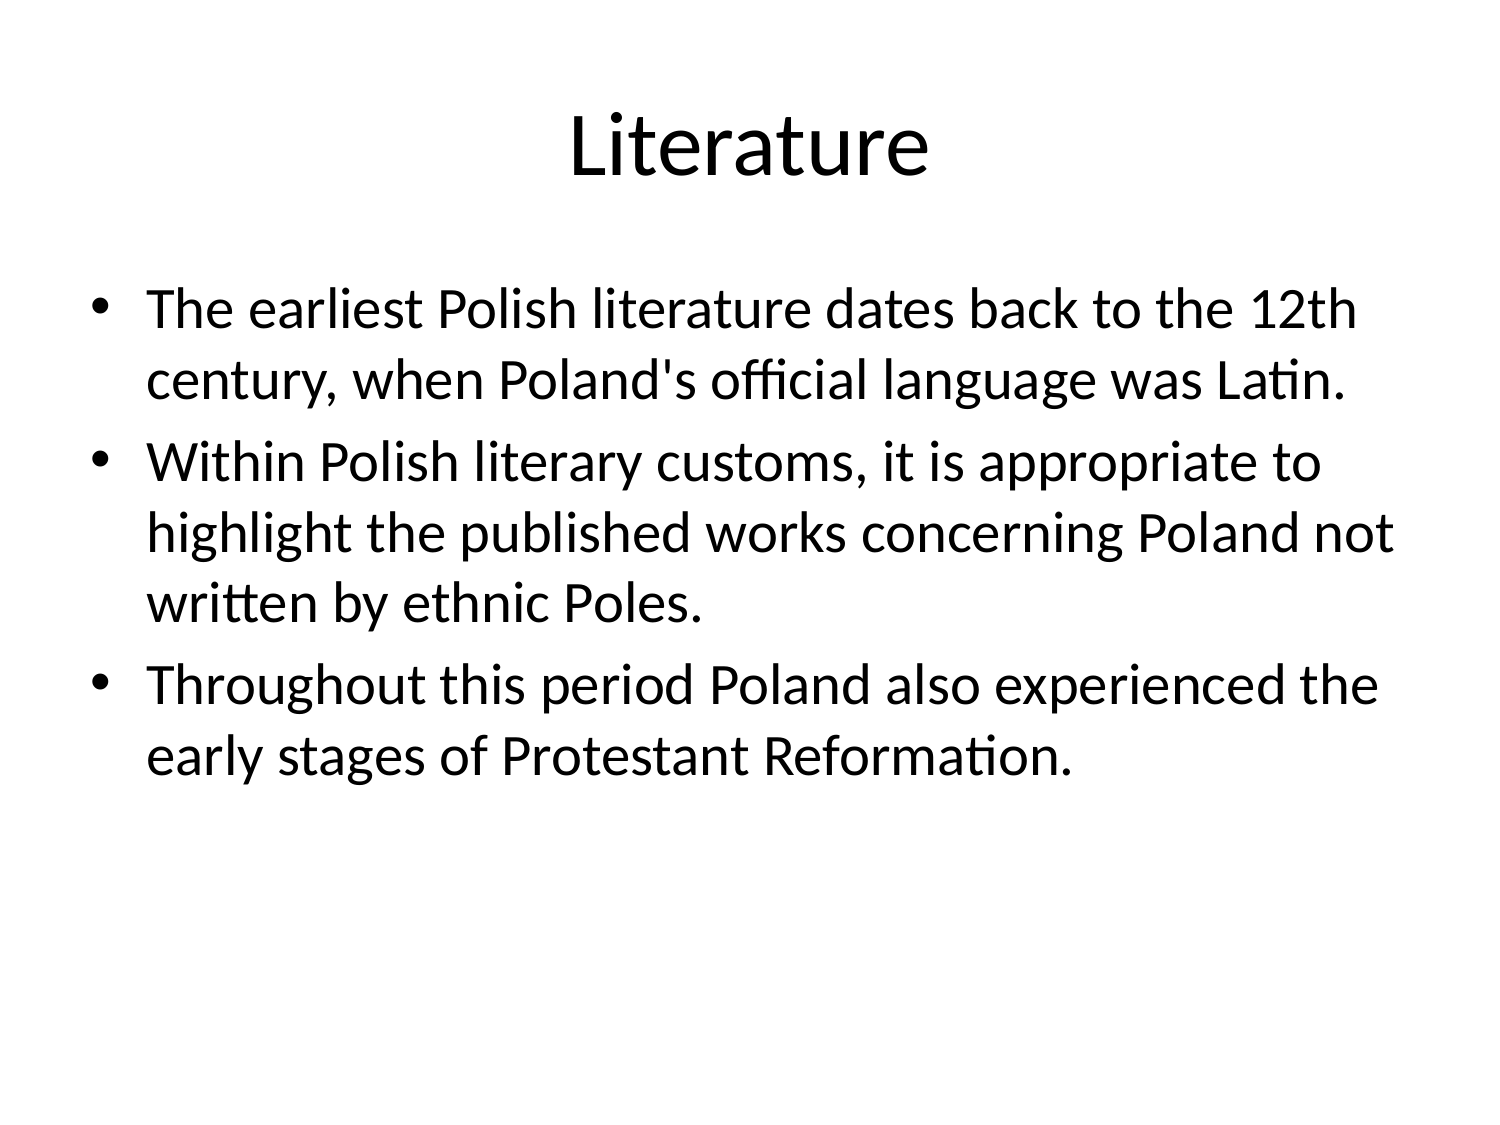

# Literature
The earliest Polish literature dates back to the 12th century, when Poland's official language was Latin.
Within Polish literary customs, it is appropriate to highlight the published works concerning Poland not written by ethnic Poles.
Throughout this period Poland also experienced the early stages of Protestant Reformation.